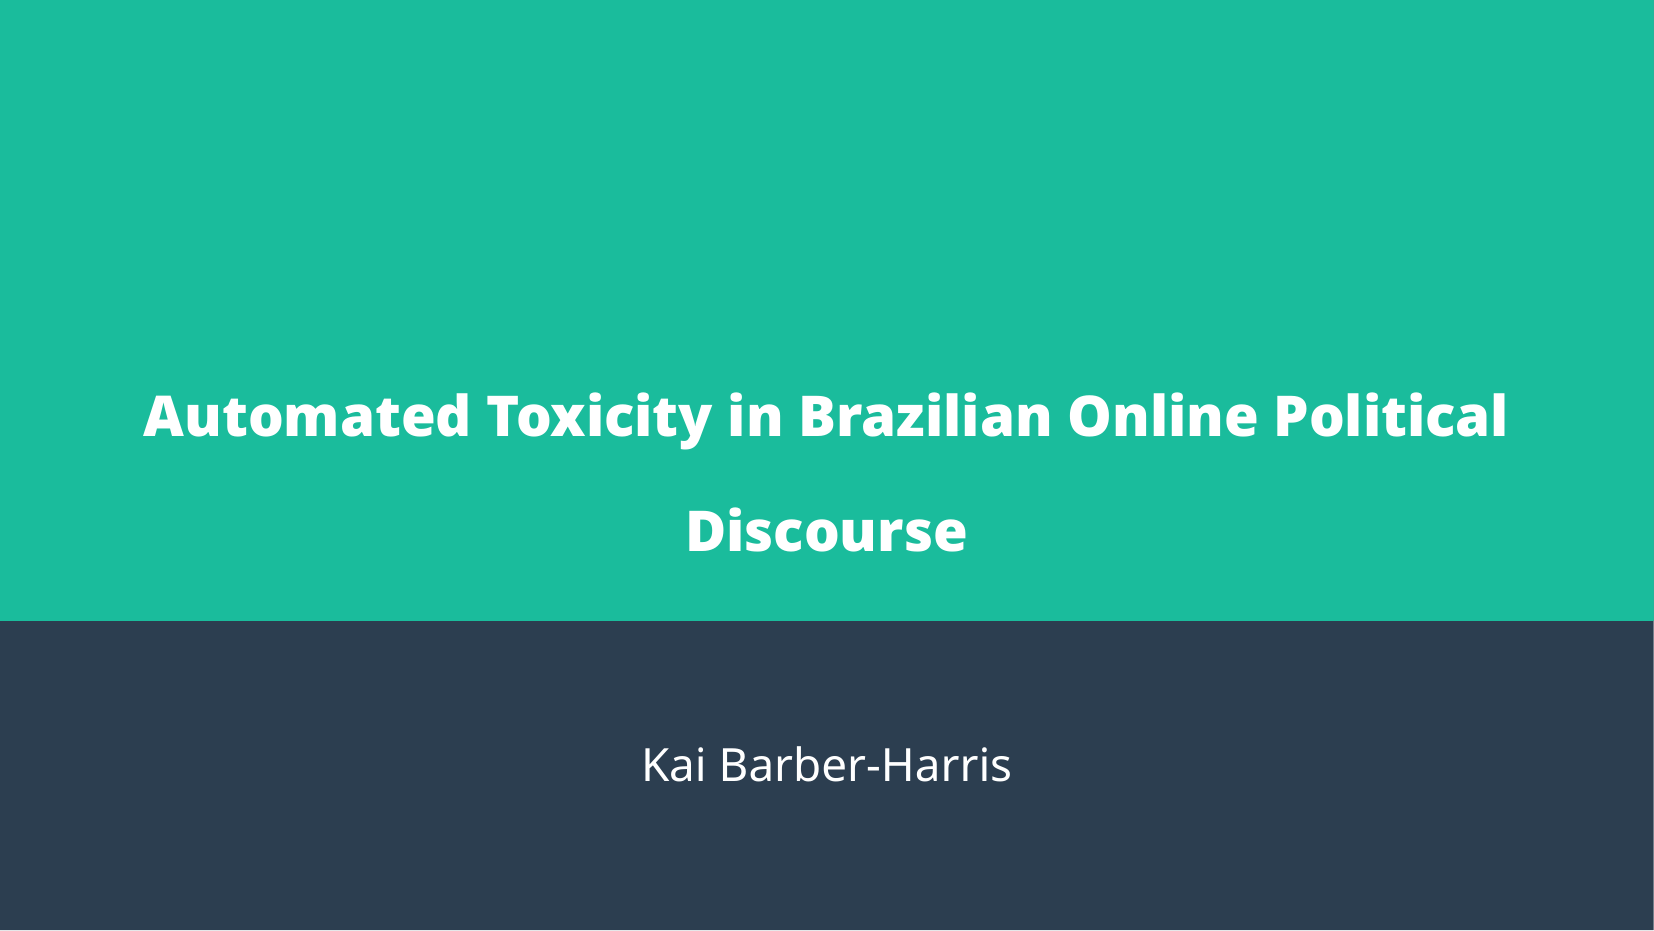

# Automated Toxicity in Brazilian Online Political Discourse
Kai Barber-Harris